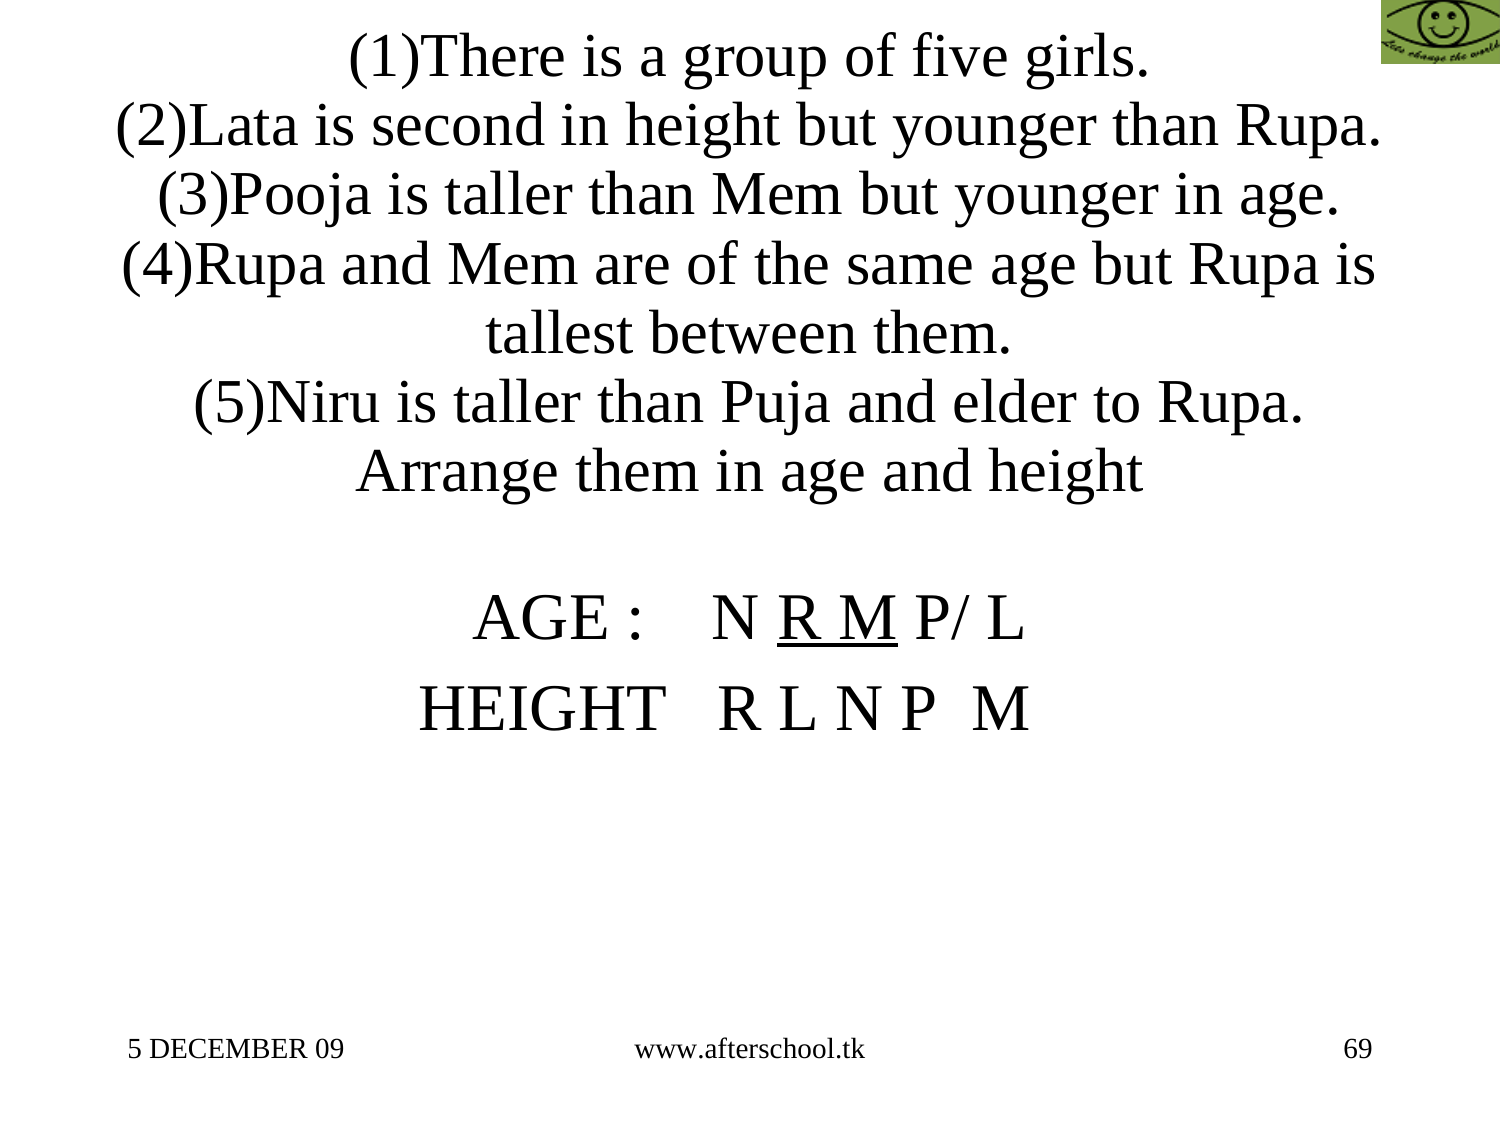

# (1)There is a group of five girls. (2)Lata is second in height but younger than Rupa. (3)Pooja is taller than Mem but younger in age. (4)Rupa and Mem are of the same age but Rupa is tallest between them. (5)Niru is taller than Puja and elder to Rupa. Arrange them in age and height
AGE : N R M P/ L
HEIGHT R L N P M
MFI Seminar Jain PG College
AFTERSCHOOOL centre for social entrepreneurship
69